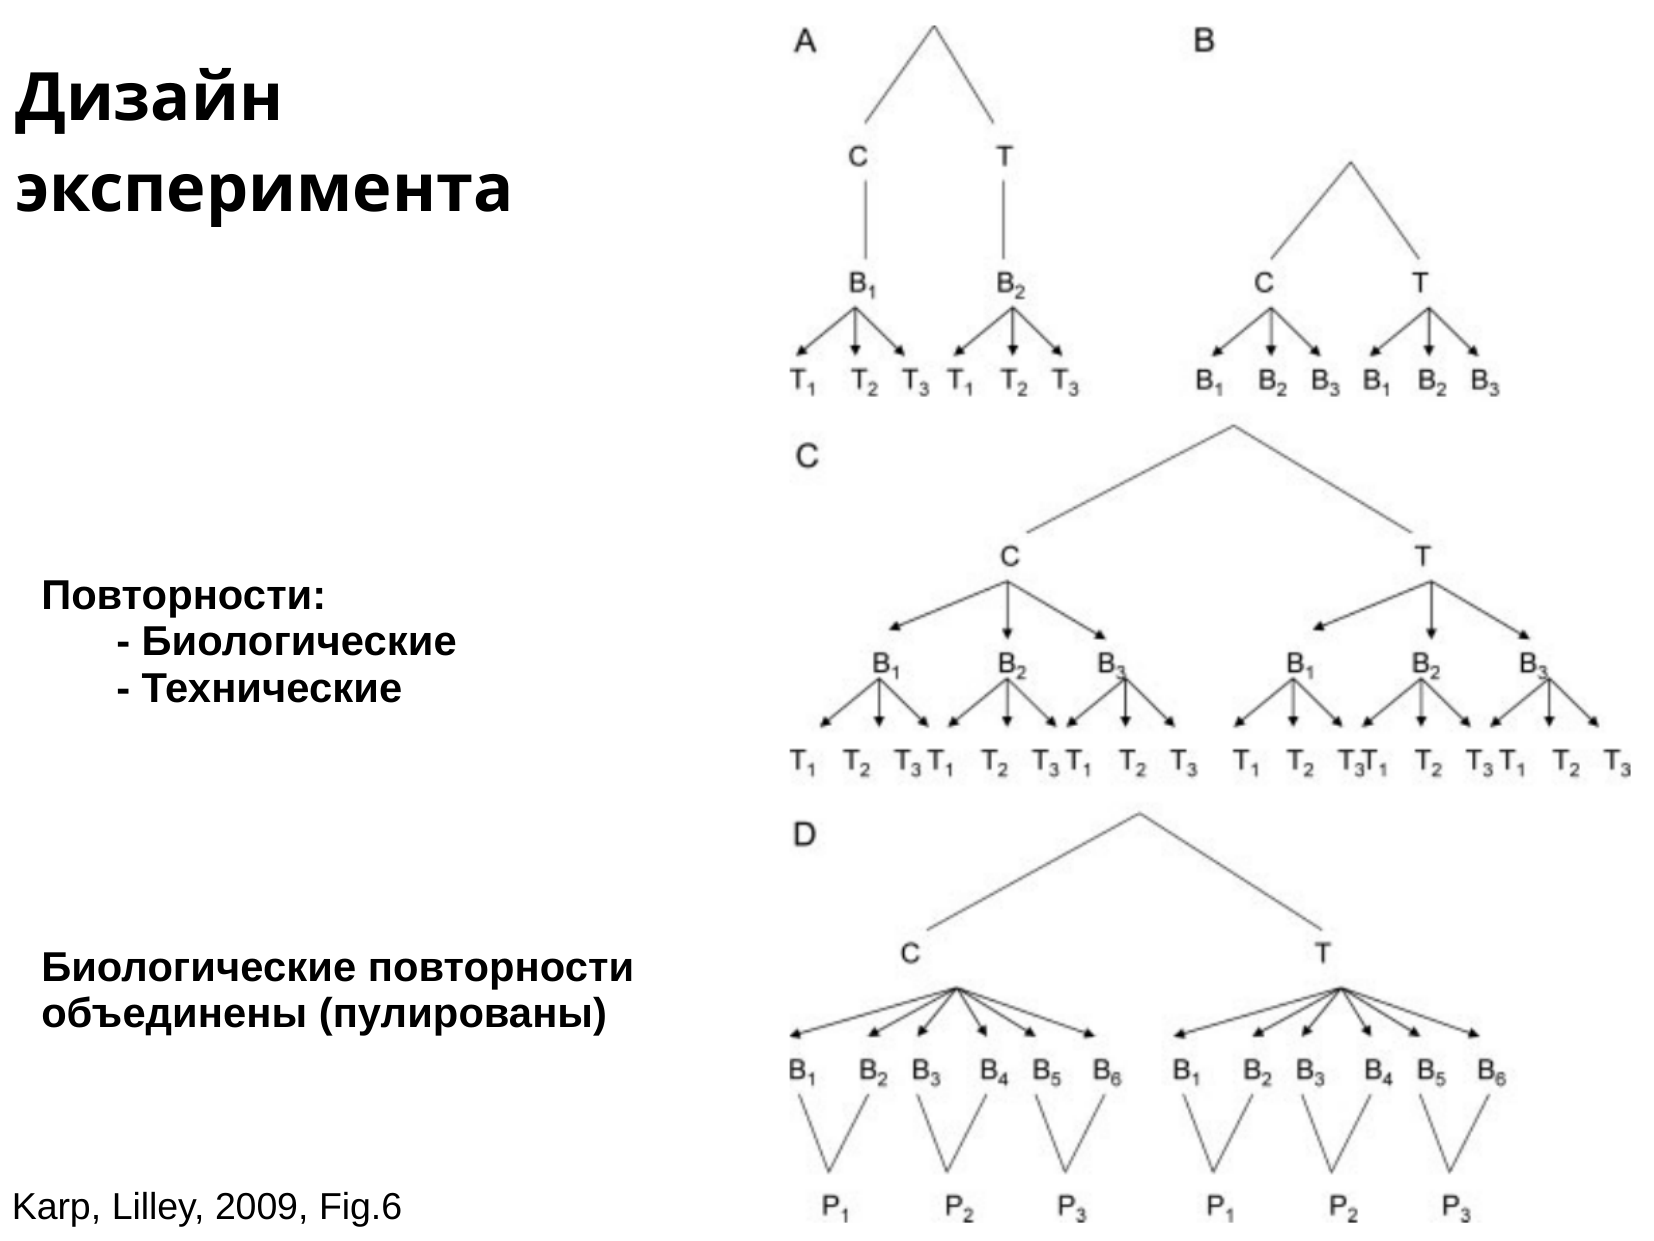

# Дизайн эксперимента
Повторности:
	- Биологические
	- Технические
Биологические повторности объединены (пулированы)
Karp, Lilley, 2009, Fig.6